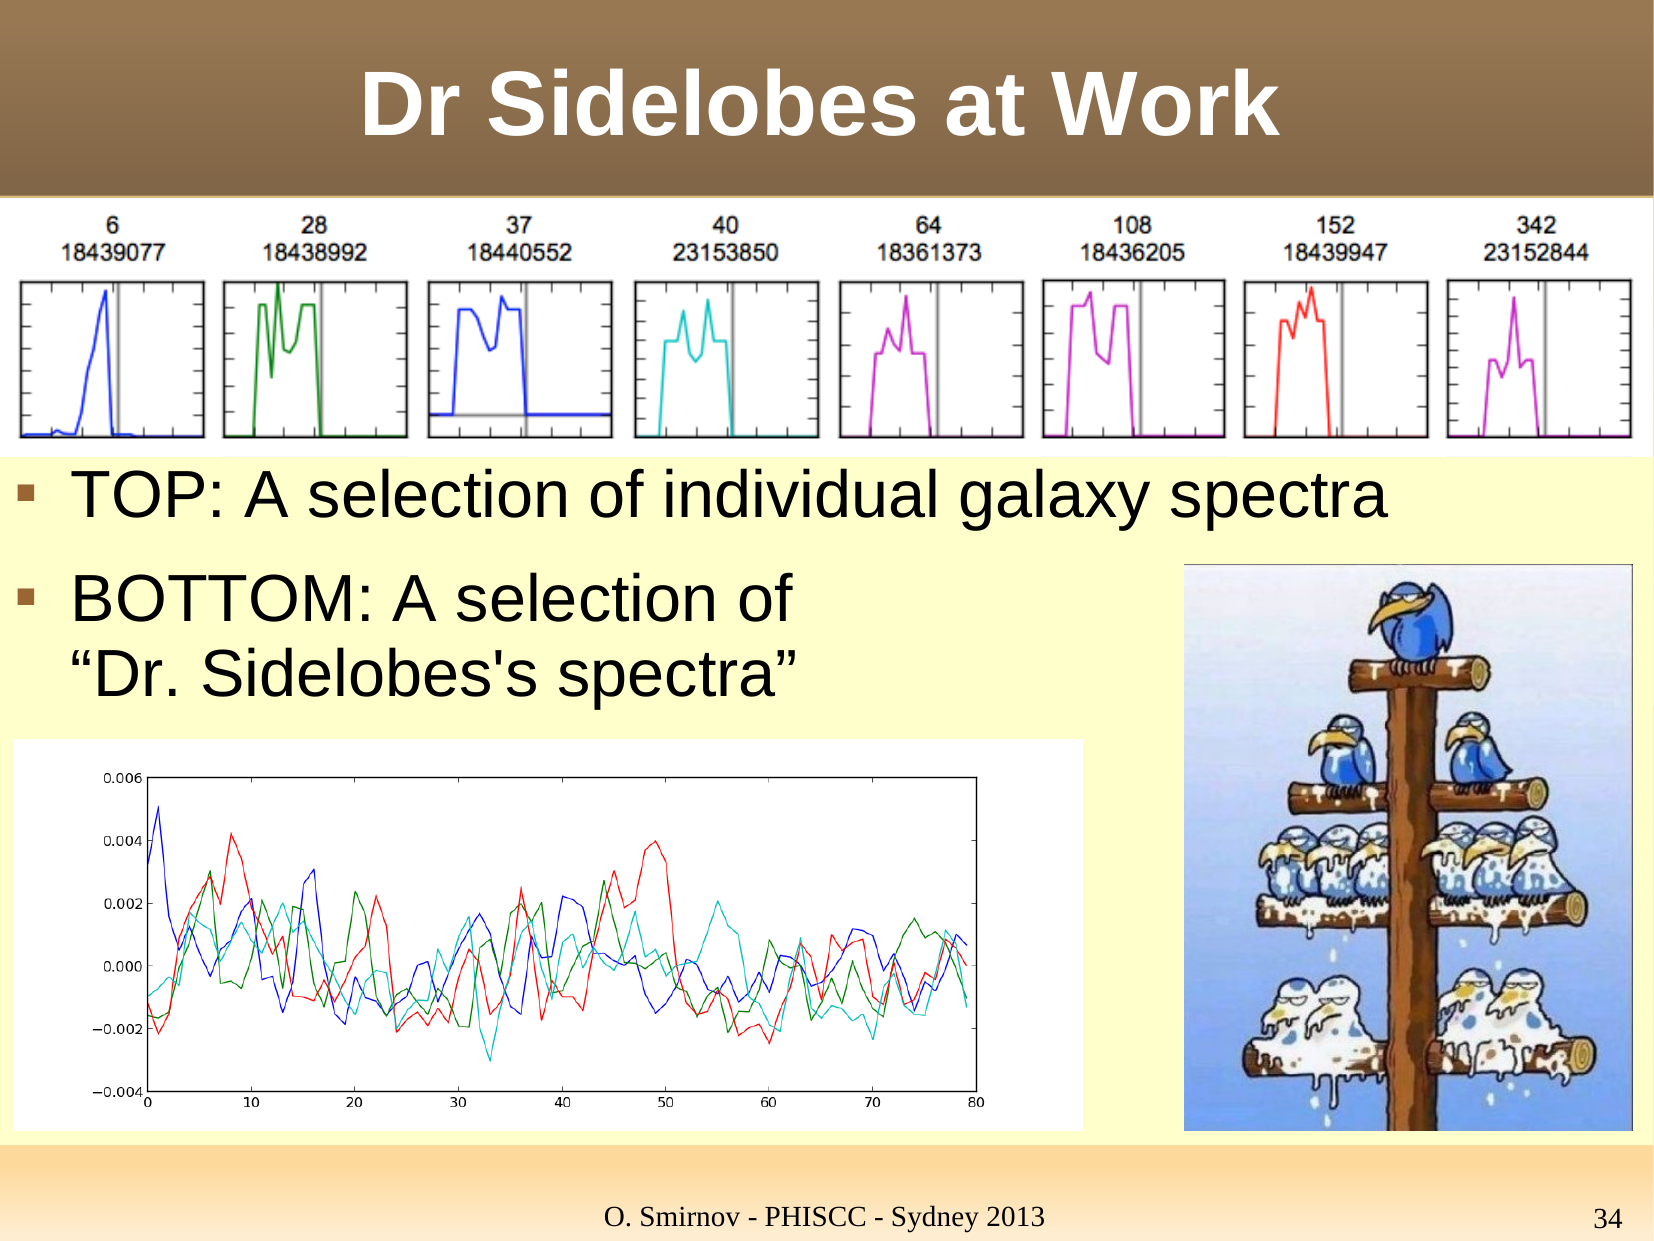

# Dr Sidelobes at Work
TOP: A selection of individual galaxy spectra
BOTTOM: A selection of
“Dr. Sidelobes's spectra”
O. Smirnov - PHISCC - Sydney 2013
34